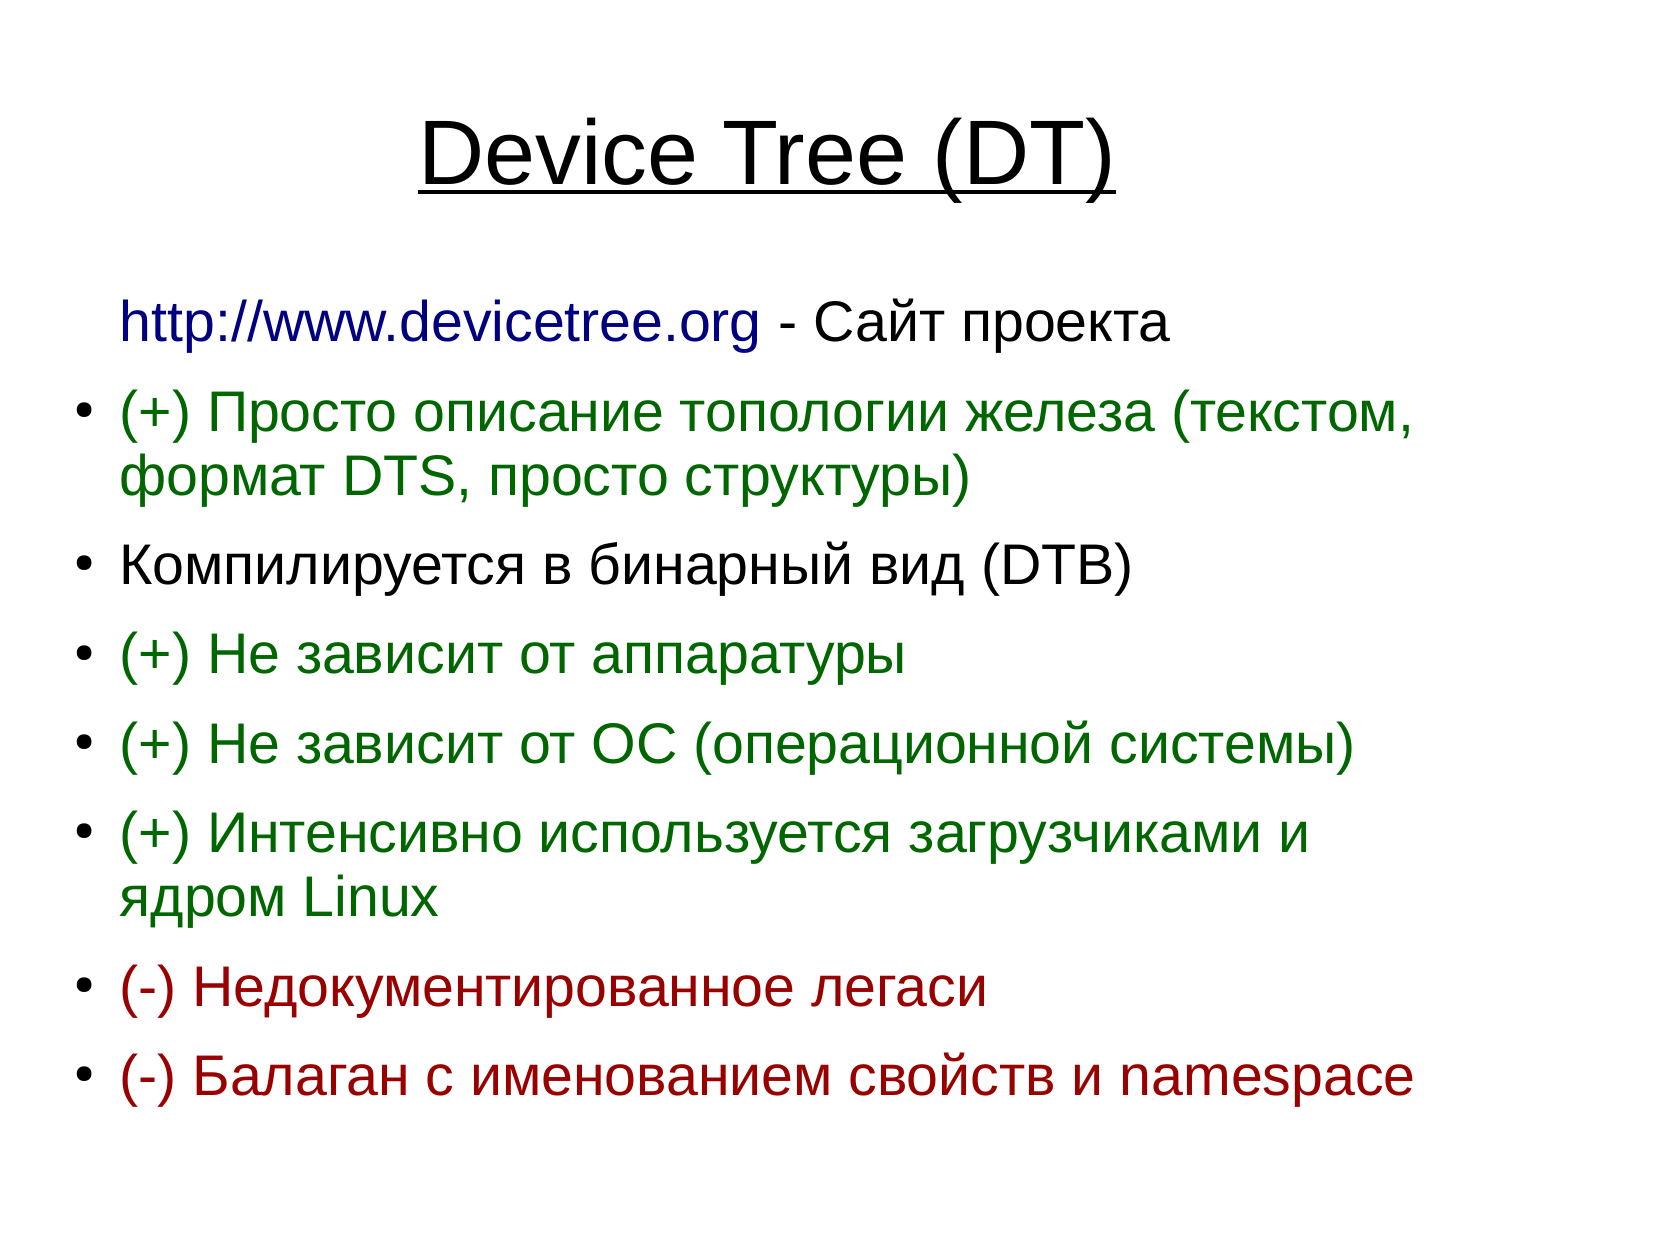

# Device Tree (DT)
http://www.devicetree.org - Сайт проекта
(+) Просто описание топологии железа (текстом, формат DTS, просто структуры)
Компилируется в бинарный вид (DTB)
(+) Не зависит от аппаратуры
(+) Не зависит от ОС (операционной системы)
(+) Интенсивно используется загрузчиками и ядром Linux
(-) Недокументированное легаси
(-) Балаган с именованием свойств и namespace